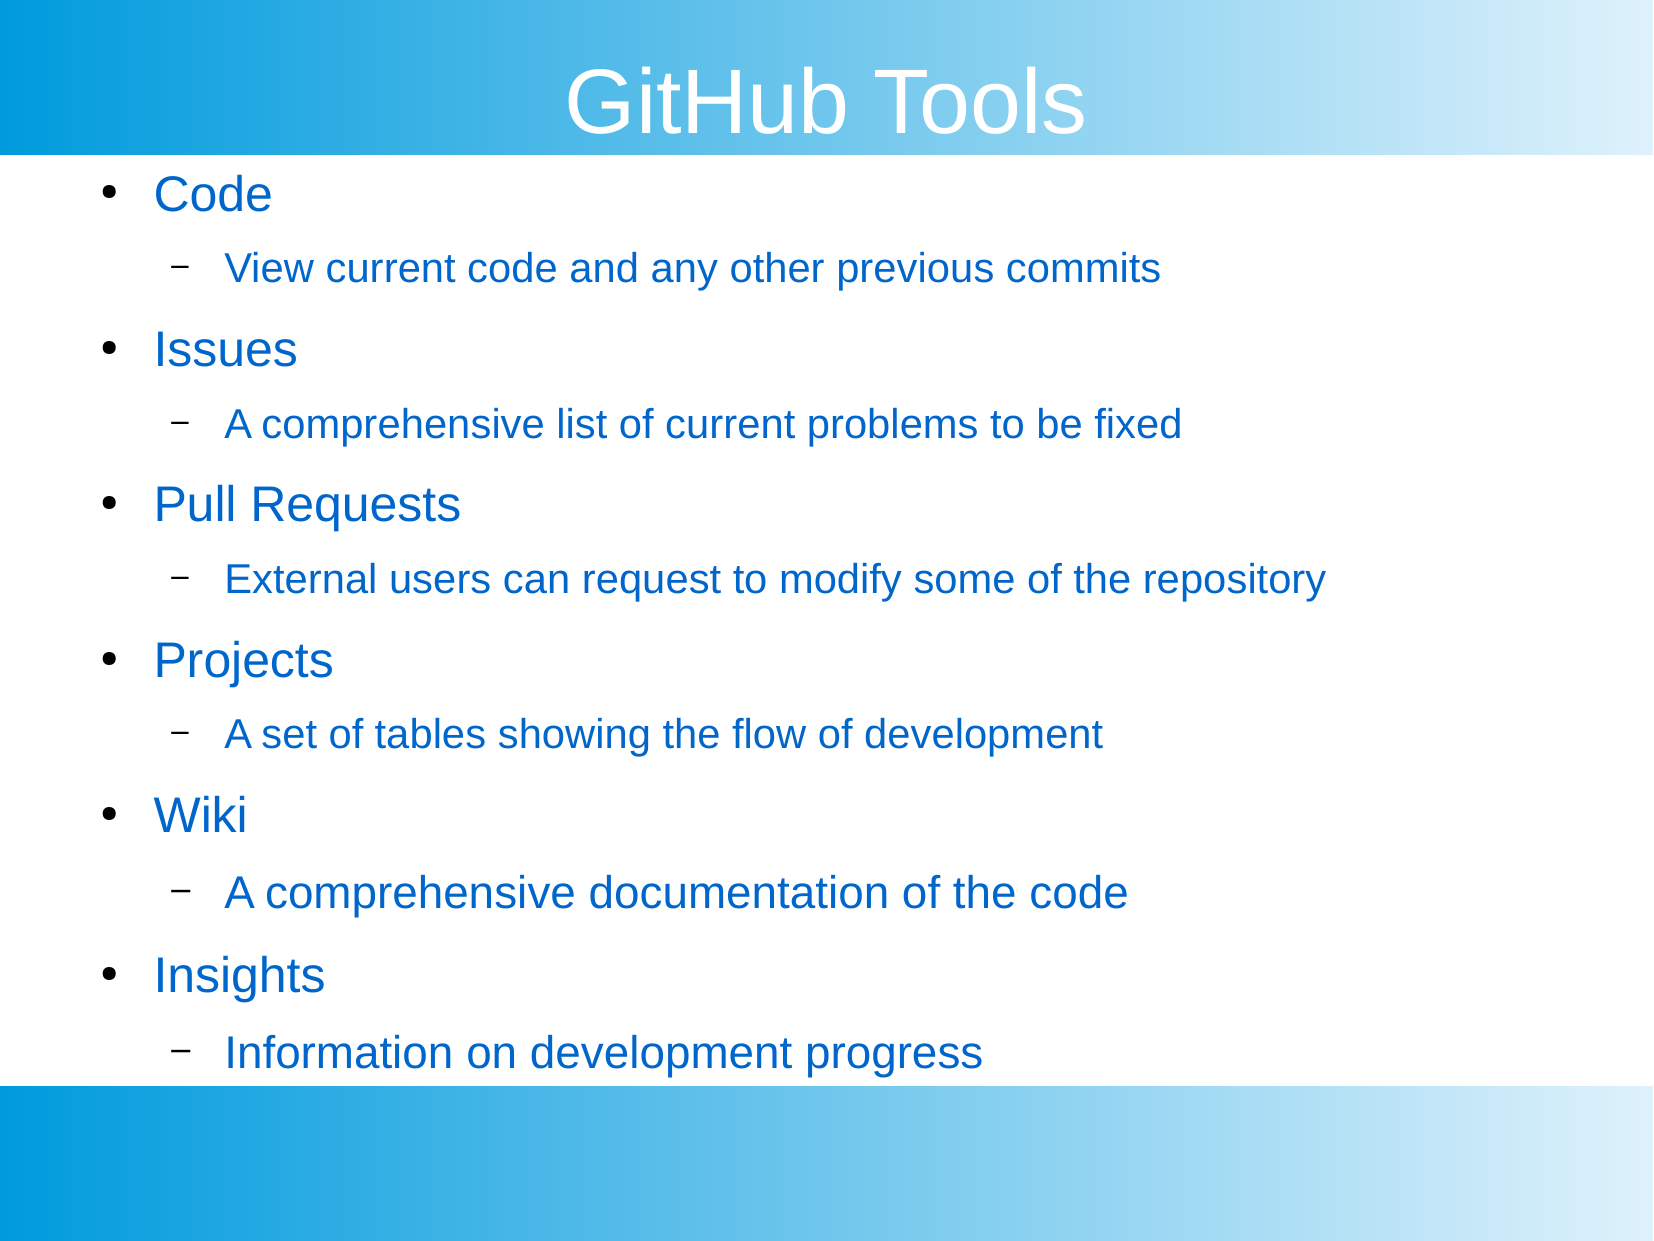

# GitHub Tools
Code
View current code and any other previous commits
Issues
A comprehensive list of current problems to be fixed
Pull Requests
External users can request to modify some of the repository
Projects
A set of tables showing the flow of development
Wiki
A comprehensive documentation of the code
Insights
Information on development progress